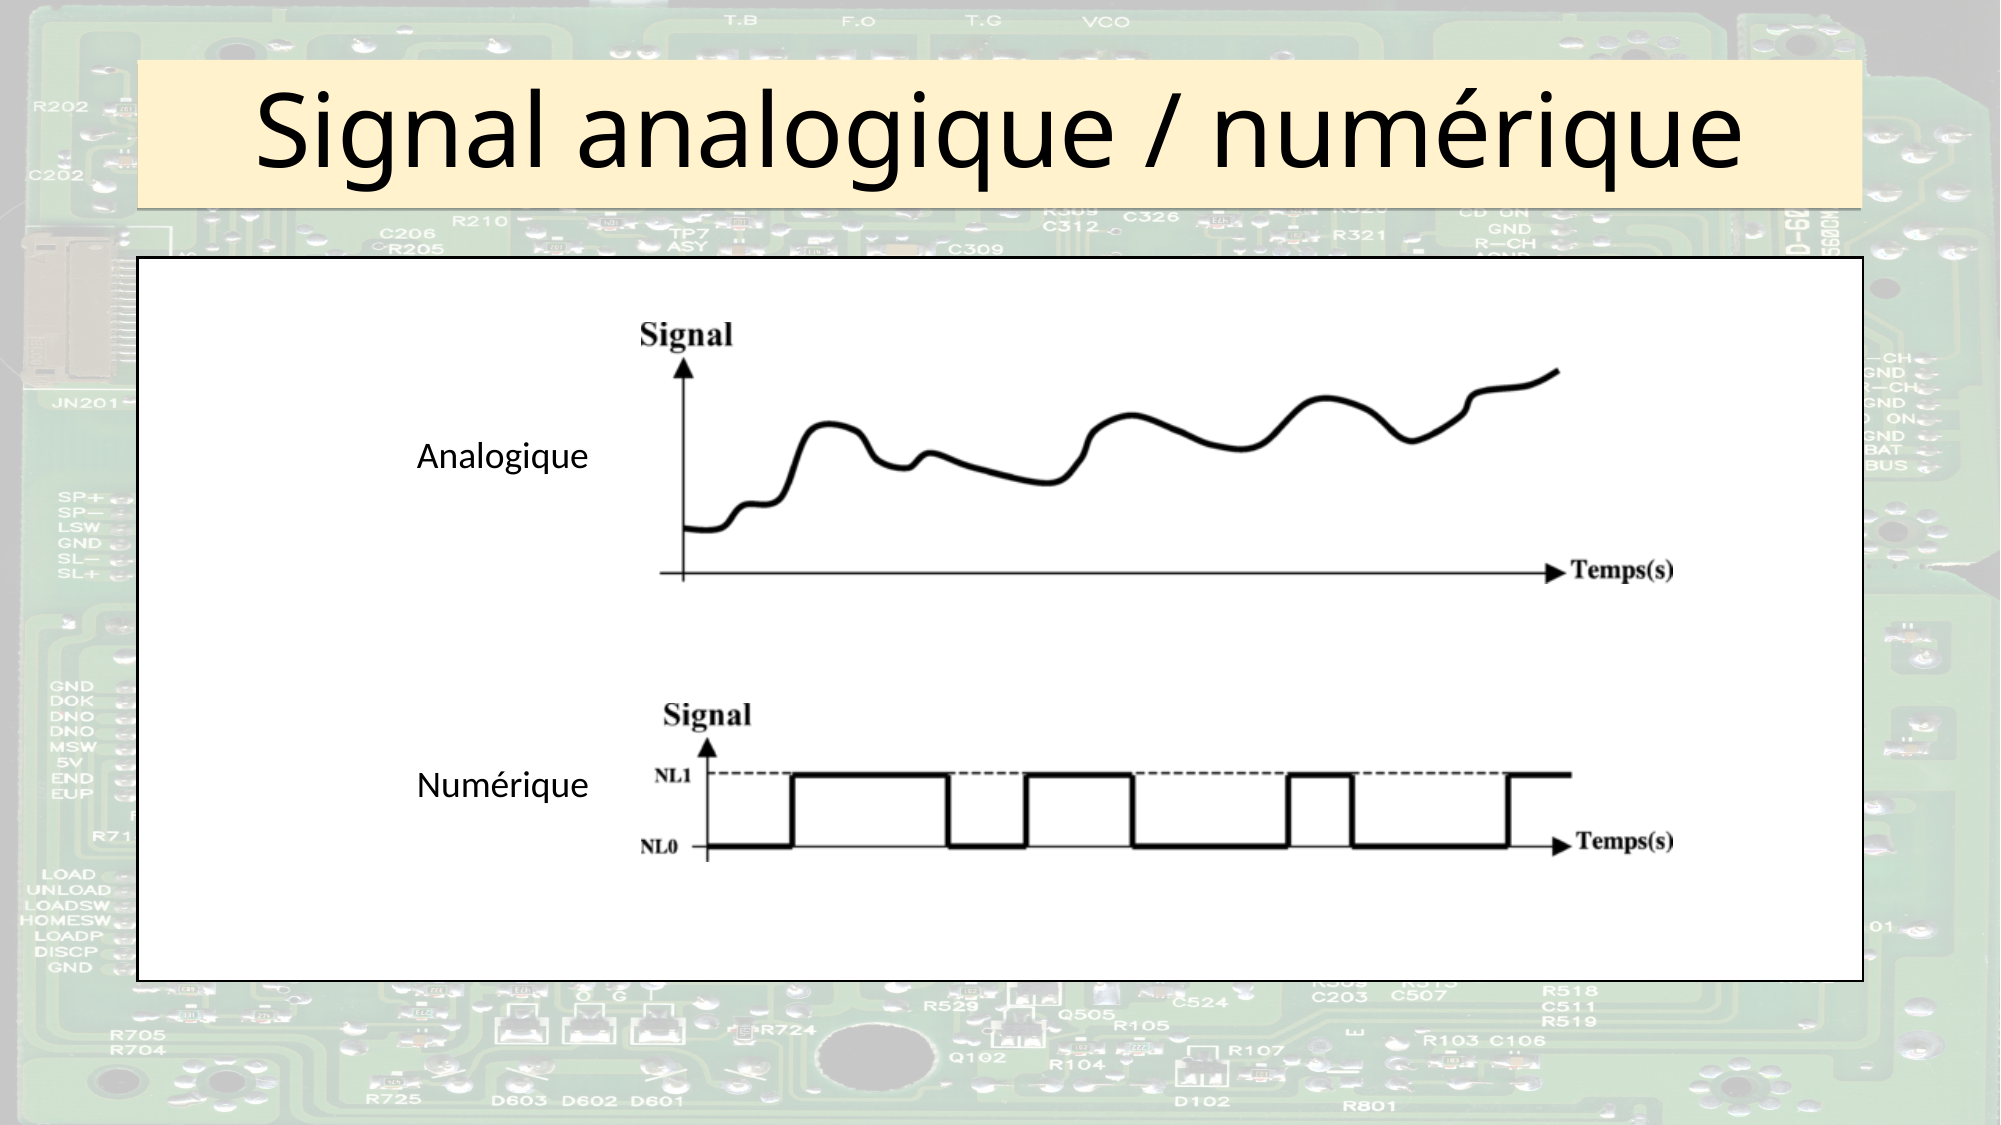

# Signal analogique / numérique
Analogique
Numérique